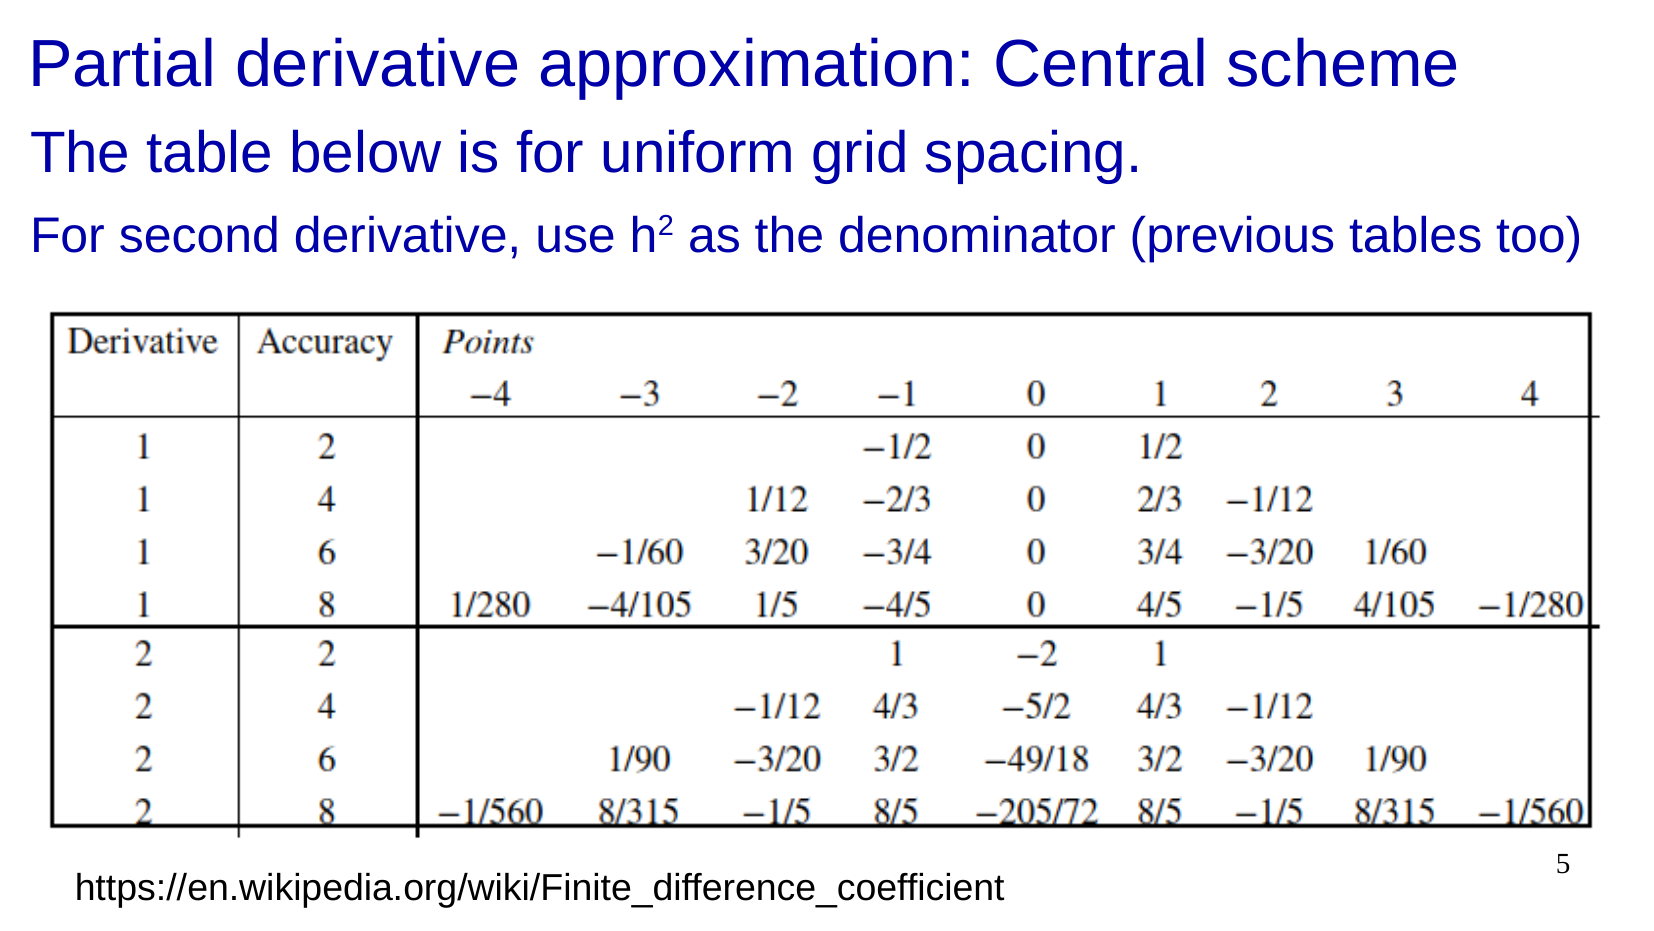

# Partial derivative approximation: Central scheme
The table below is for uniform grid spacing.
For second derivative, use h2 as the denominator (previous tables too)
5
https://en.wikipedia.org/wiki/Finite_difference_coefficient